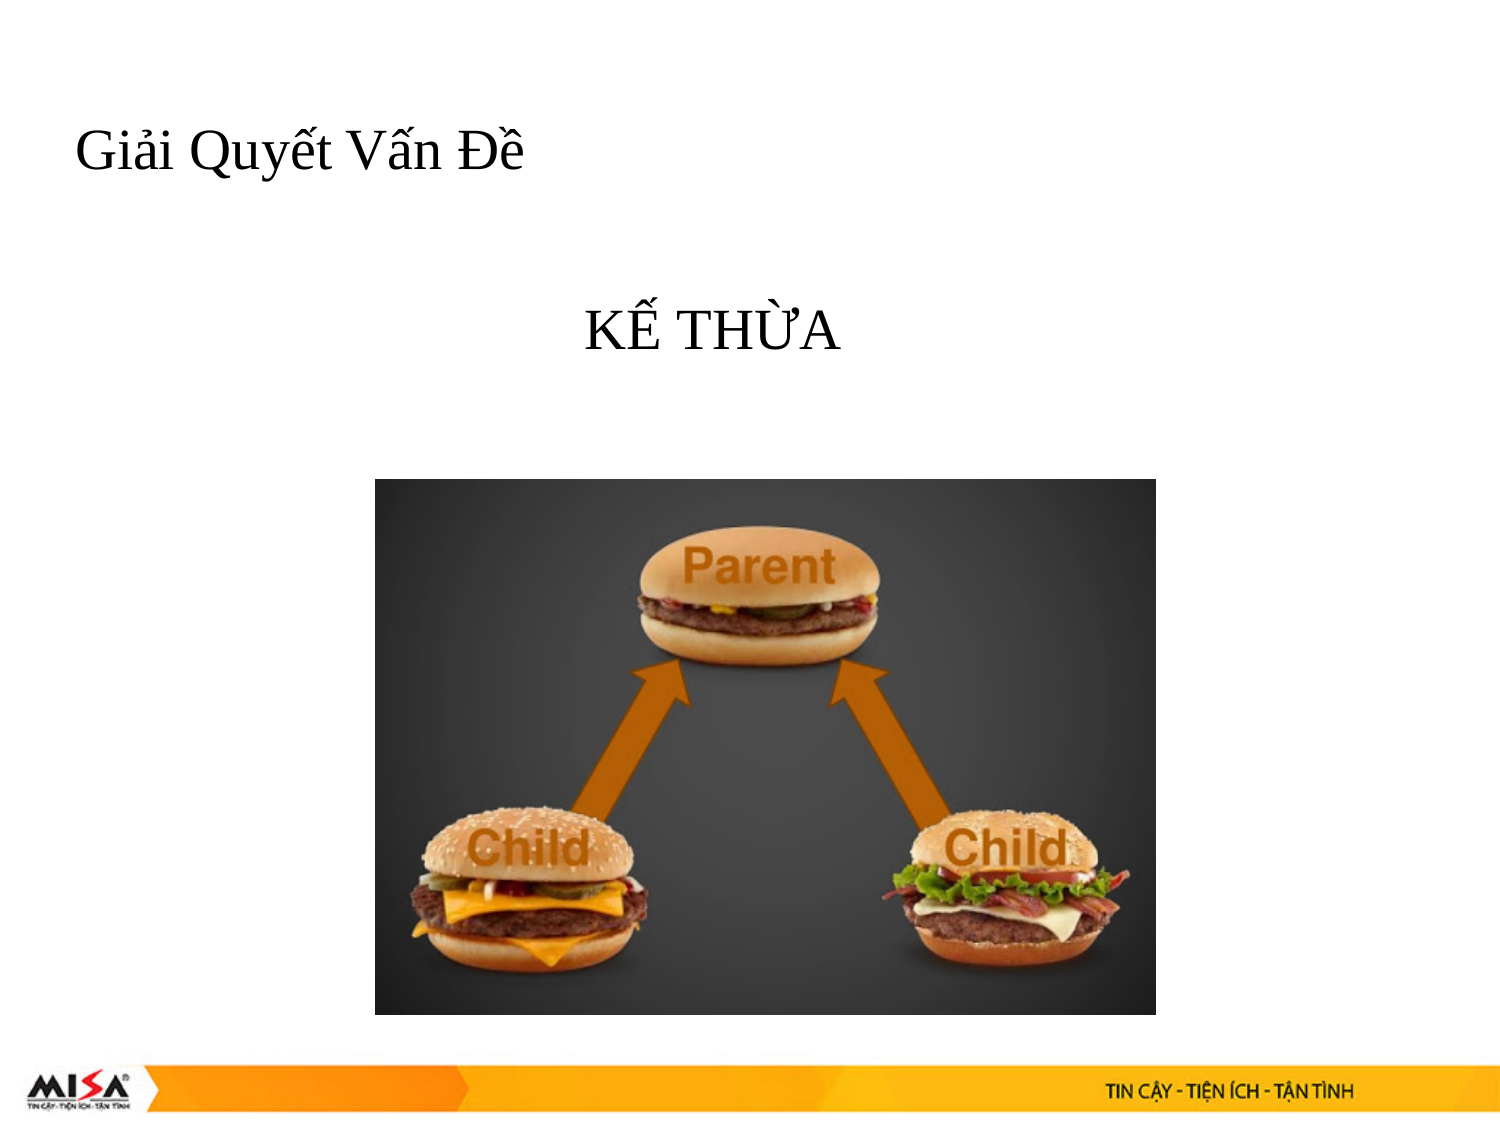

# Giải Quyết Vấn Đề
KẾ THỪA